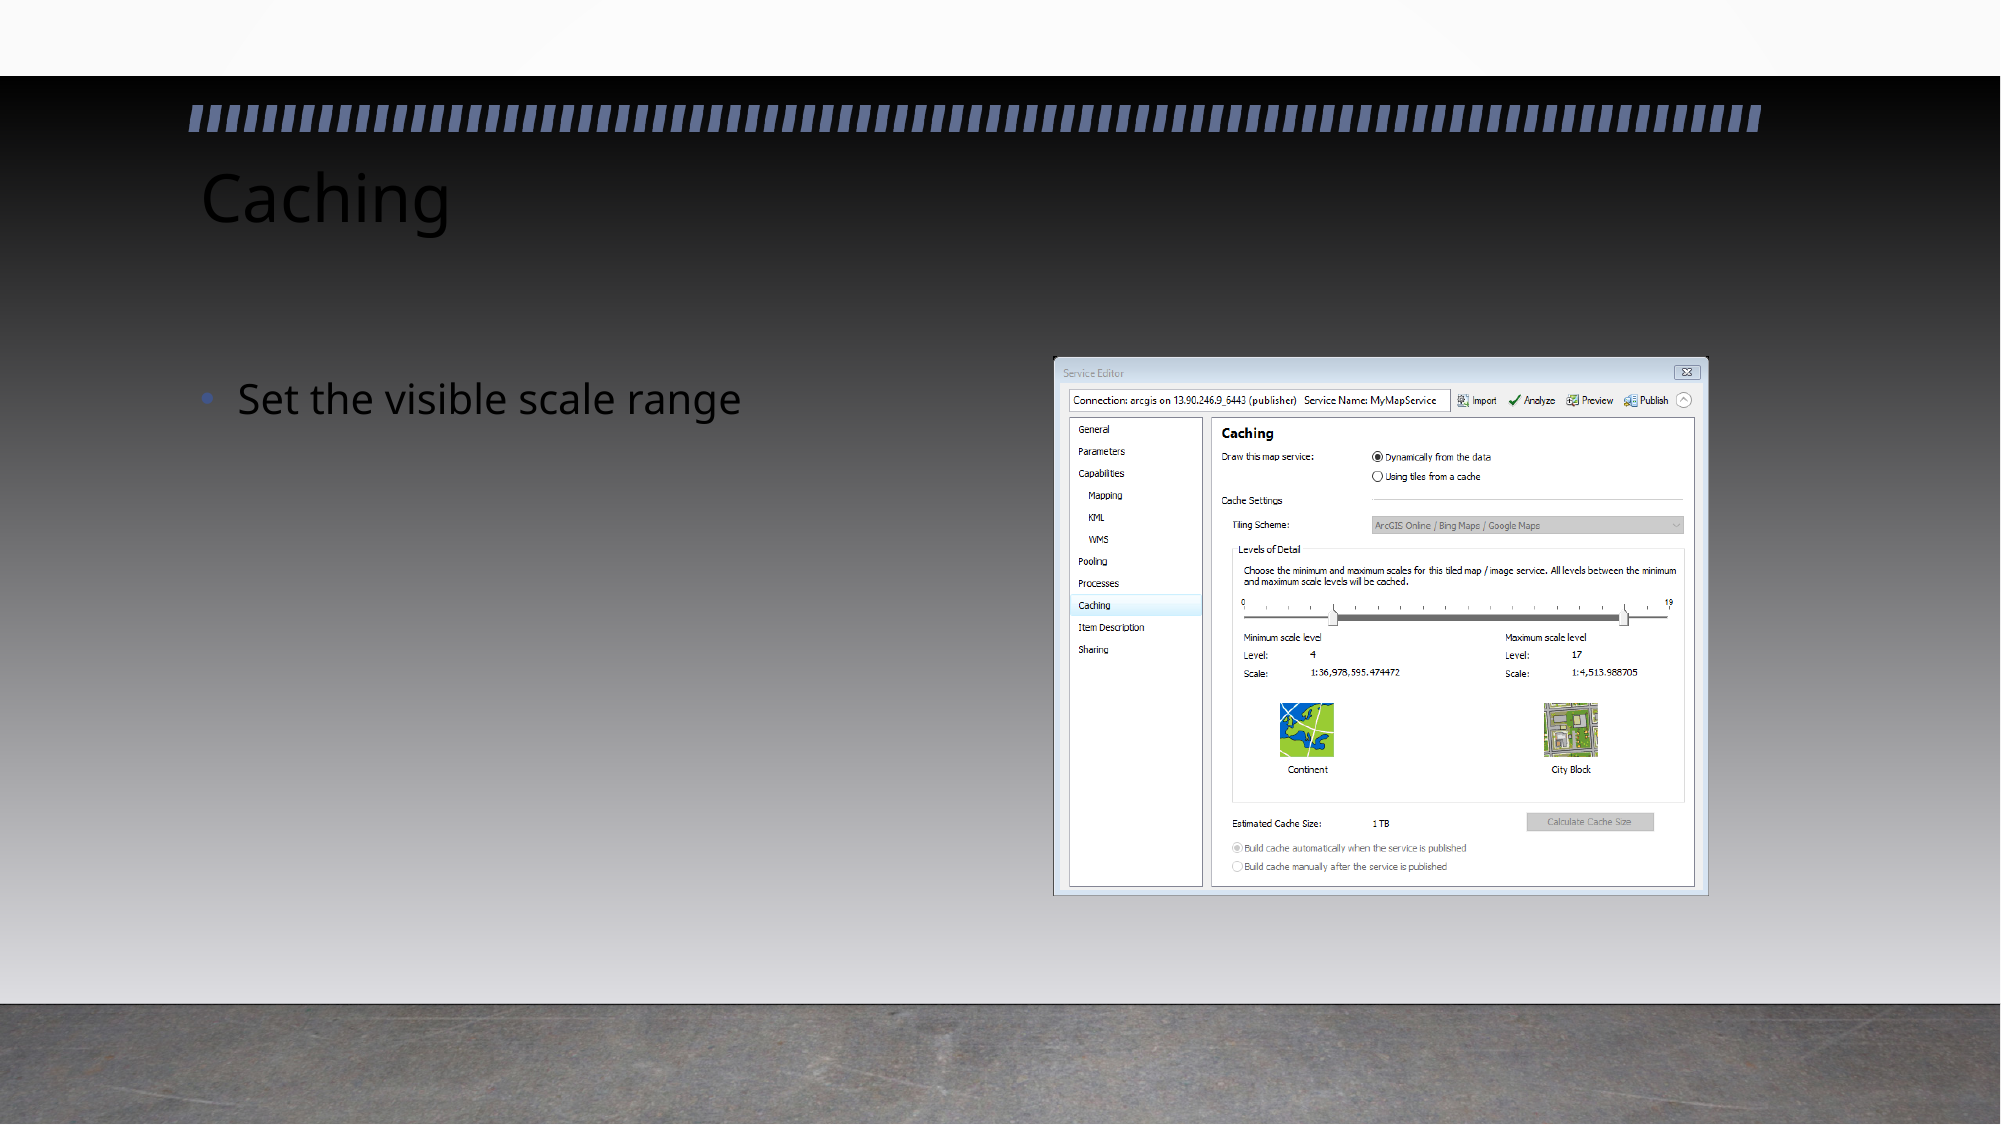

# Caching
Set the visible scale range